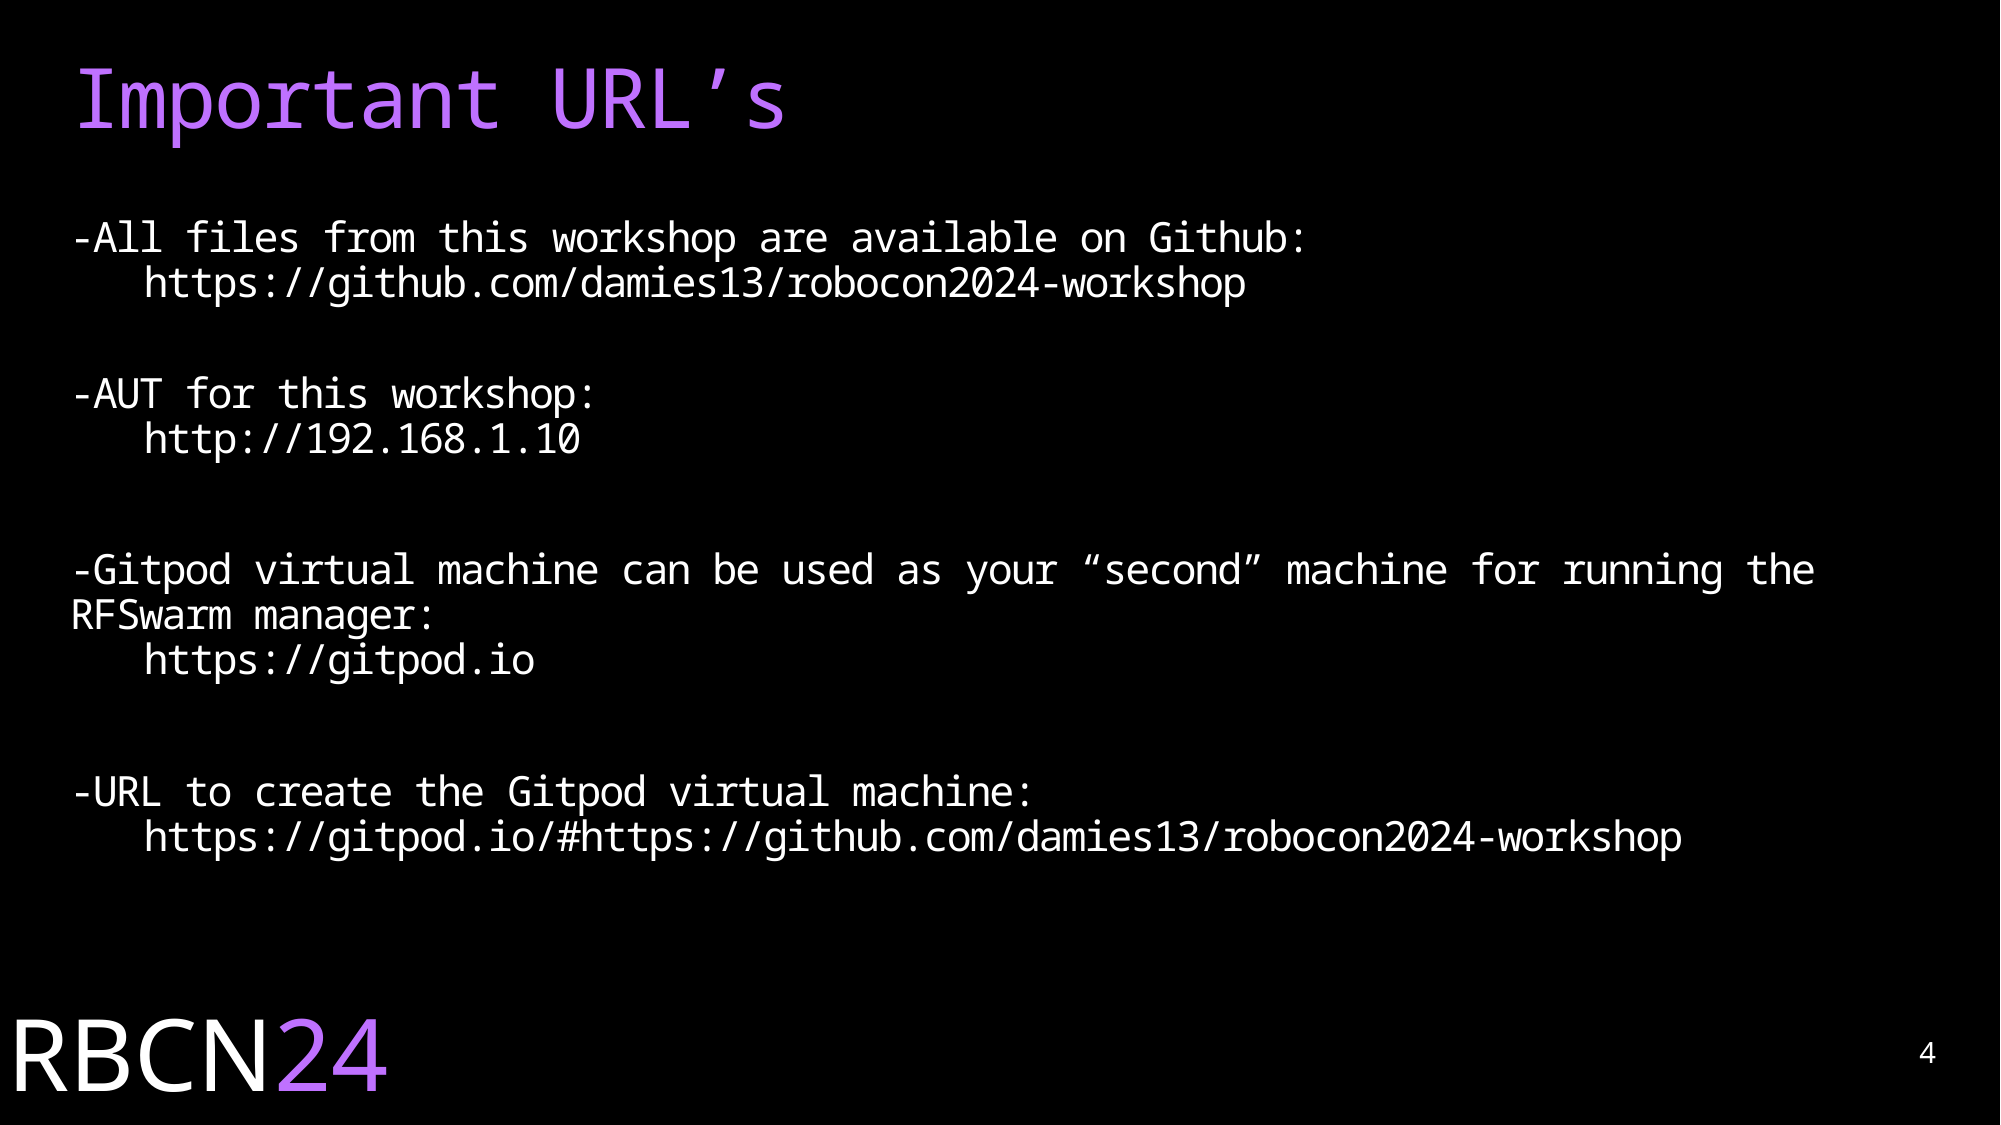

Important URL’s
# -All files from this workshop are available on Github: https://github.com/damies13/robocon2024-workshop
-AUT for this workshop:
	http://192.168.1.10
-Gitpod virtual machine can be used as your “second” machine for running the RFSwarm manager:
	https://gitpod.io
-URL to create the Gitpod virtual machine:
	https://gitpod.io/#https://github.com/damies13/robocon2024-workshop
4